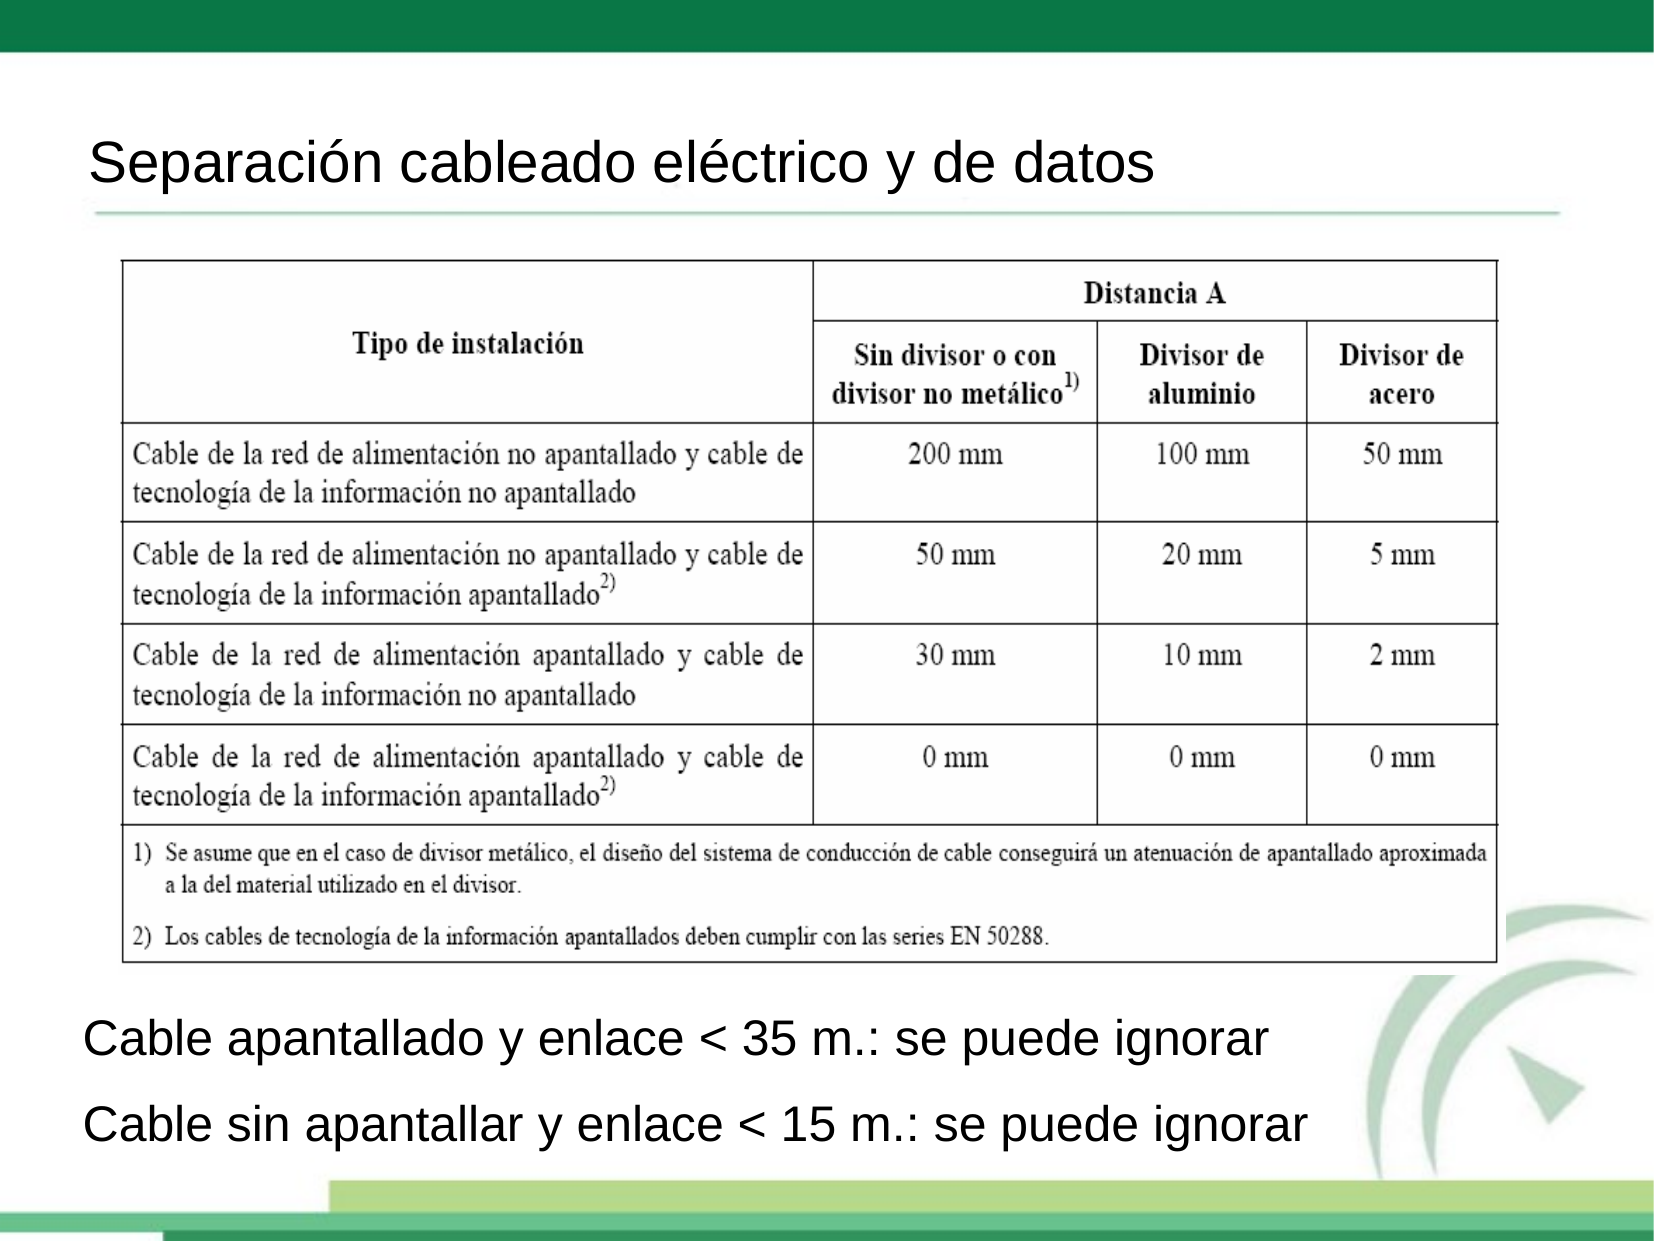

# Separación cableado eléctrico y de datos
Cable apantallado y enlace < 35 m.: se puede ignorar
Cable sin apantallar y enlace < 15 m.: se puede ignorar